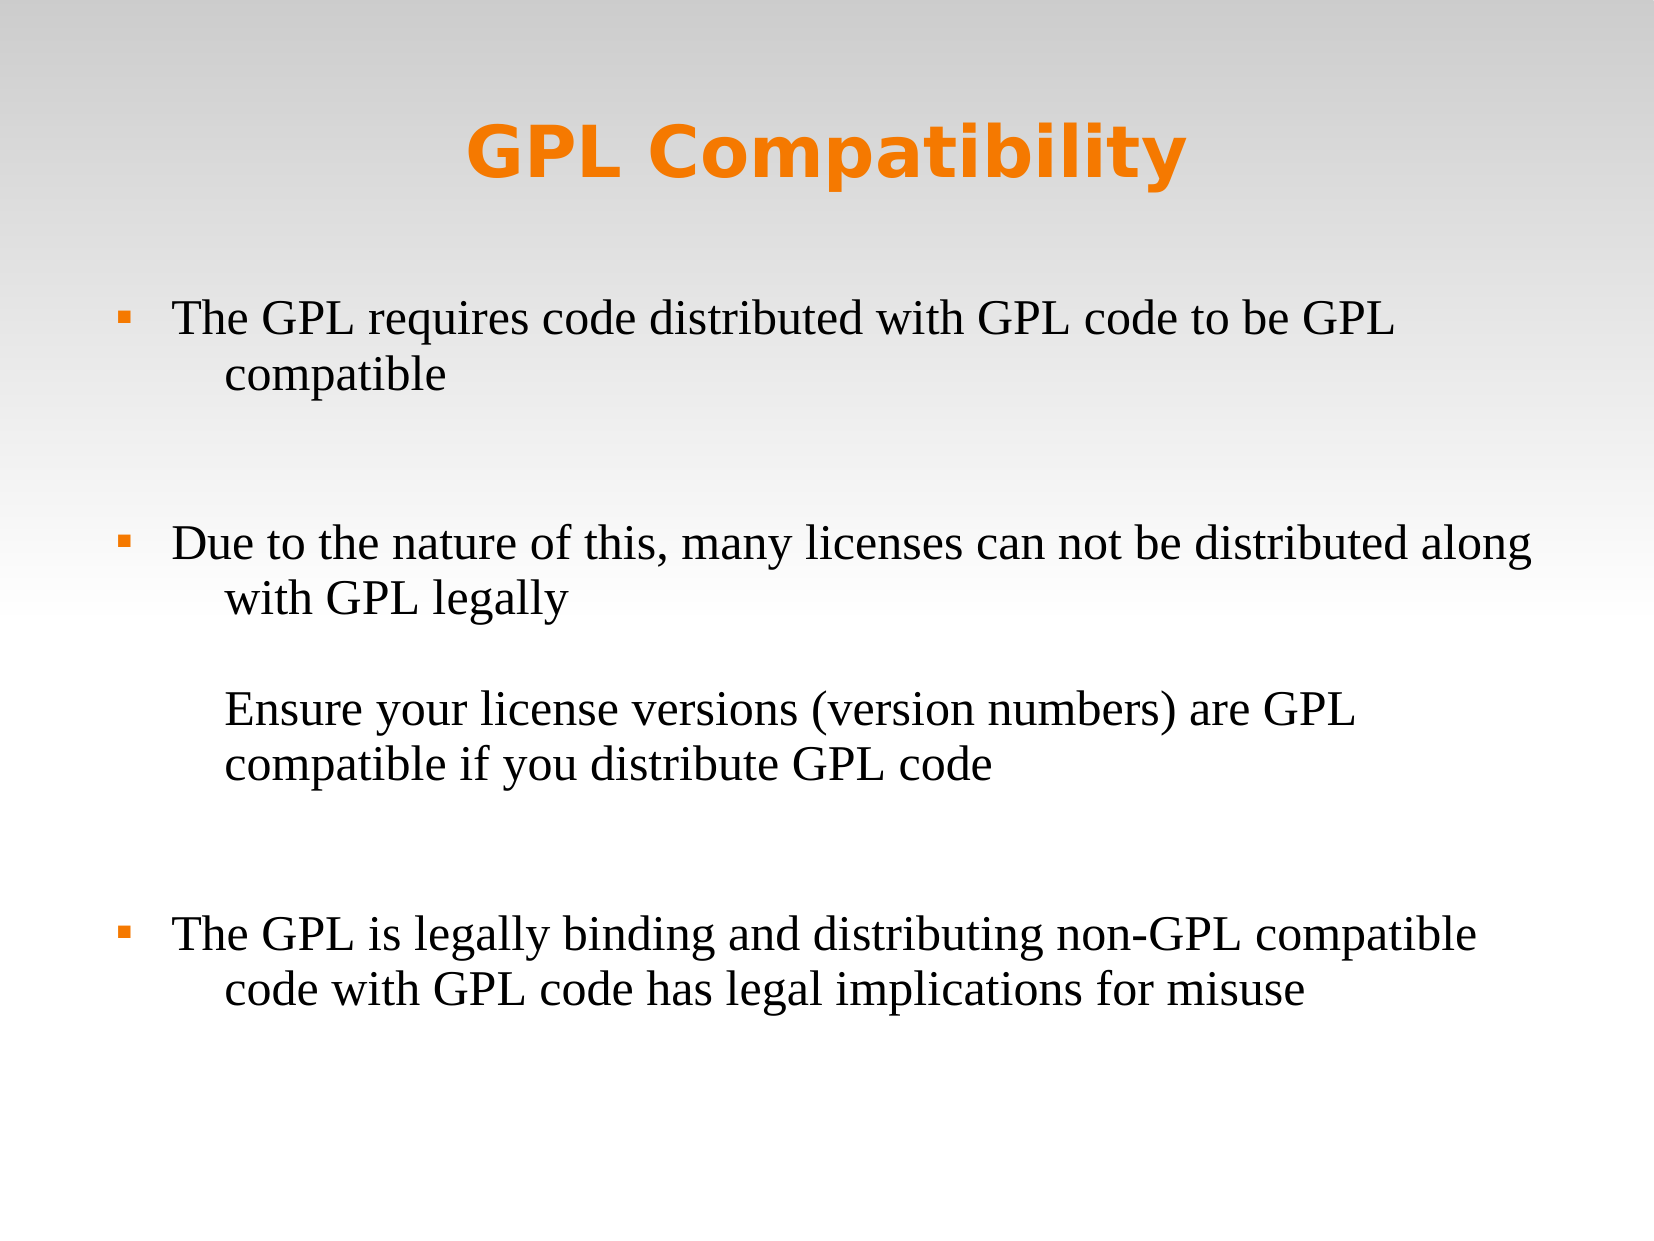

# GPL Compatibility
The GPL requires code distributed with GPL code to be GPL compatible
Due to the nature of this, many licenses can not be distributed along with GPL legally
Ensure your license versions (version numbers) are GPL compatible if you distribute GPL code
The GPL is legally binding and distributing non-GPL compatible code with GPL code has legal implications for misuse